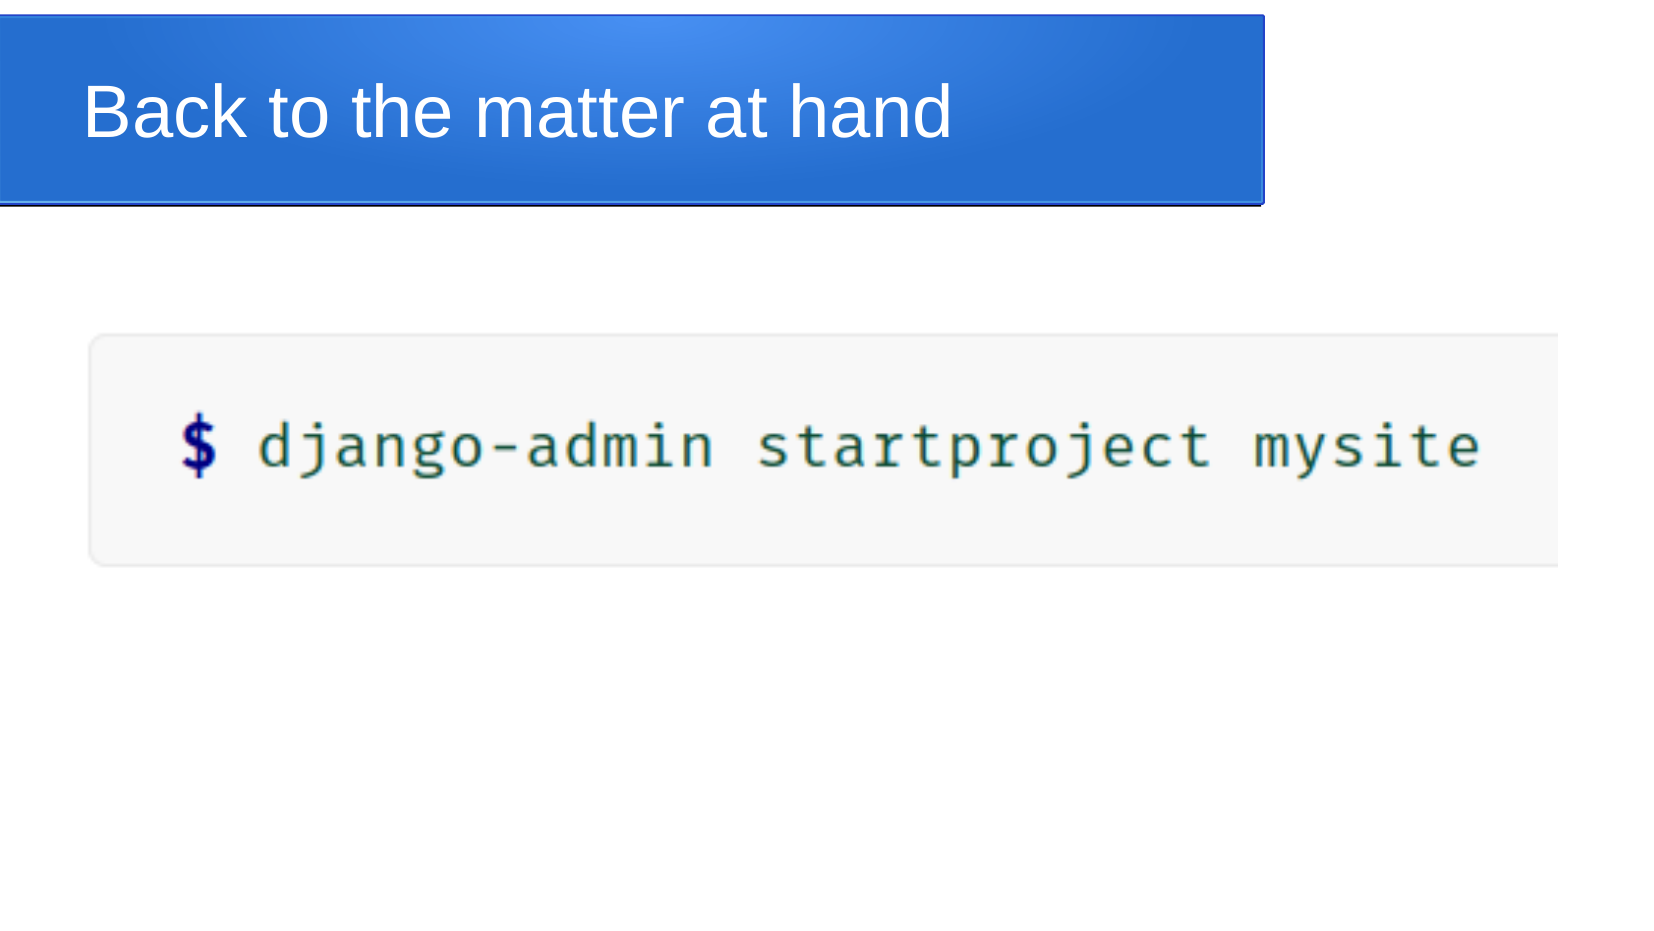

# Back to the matter at hand